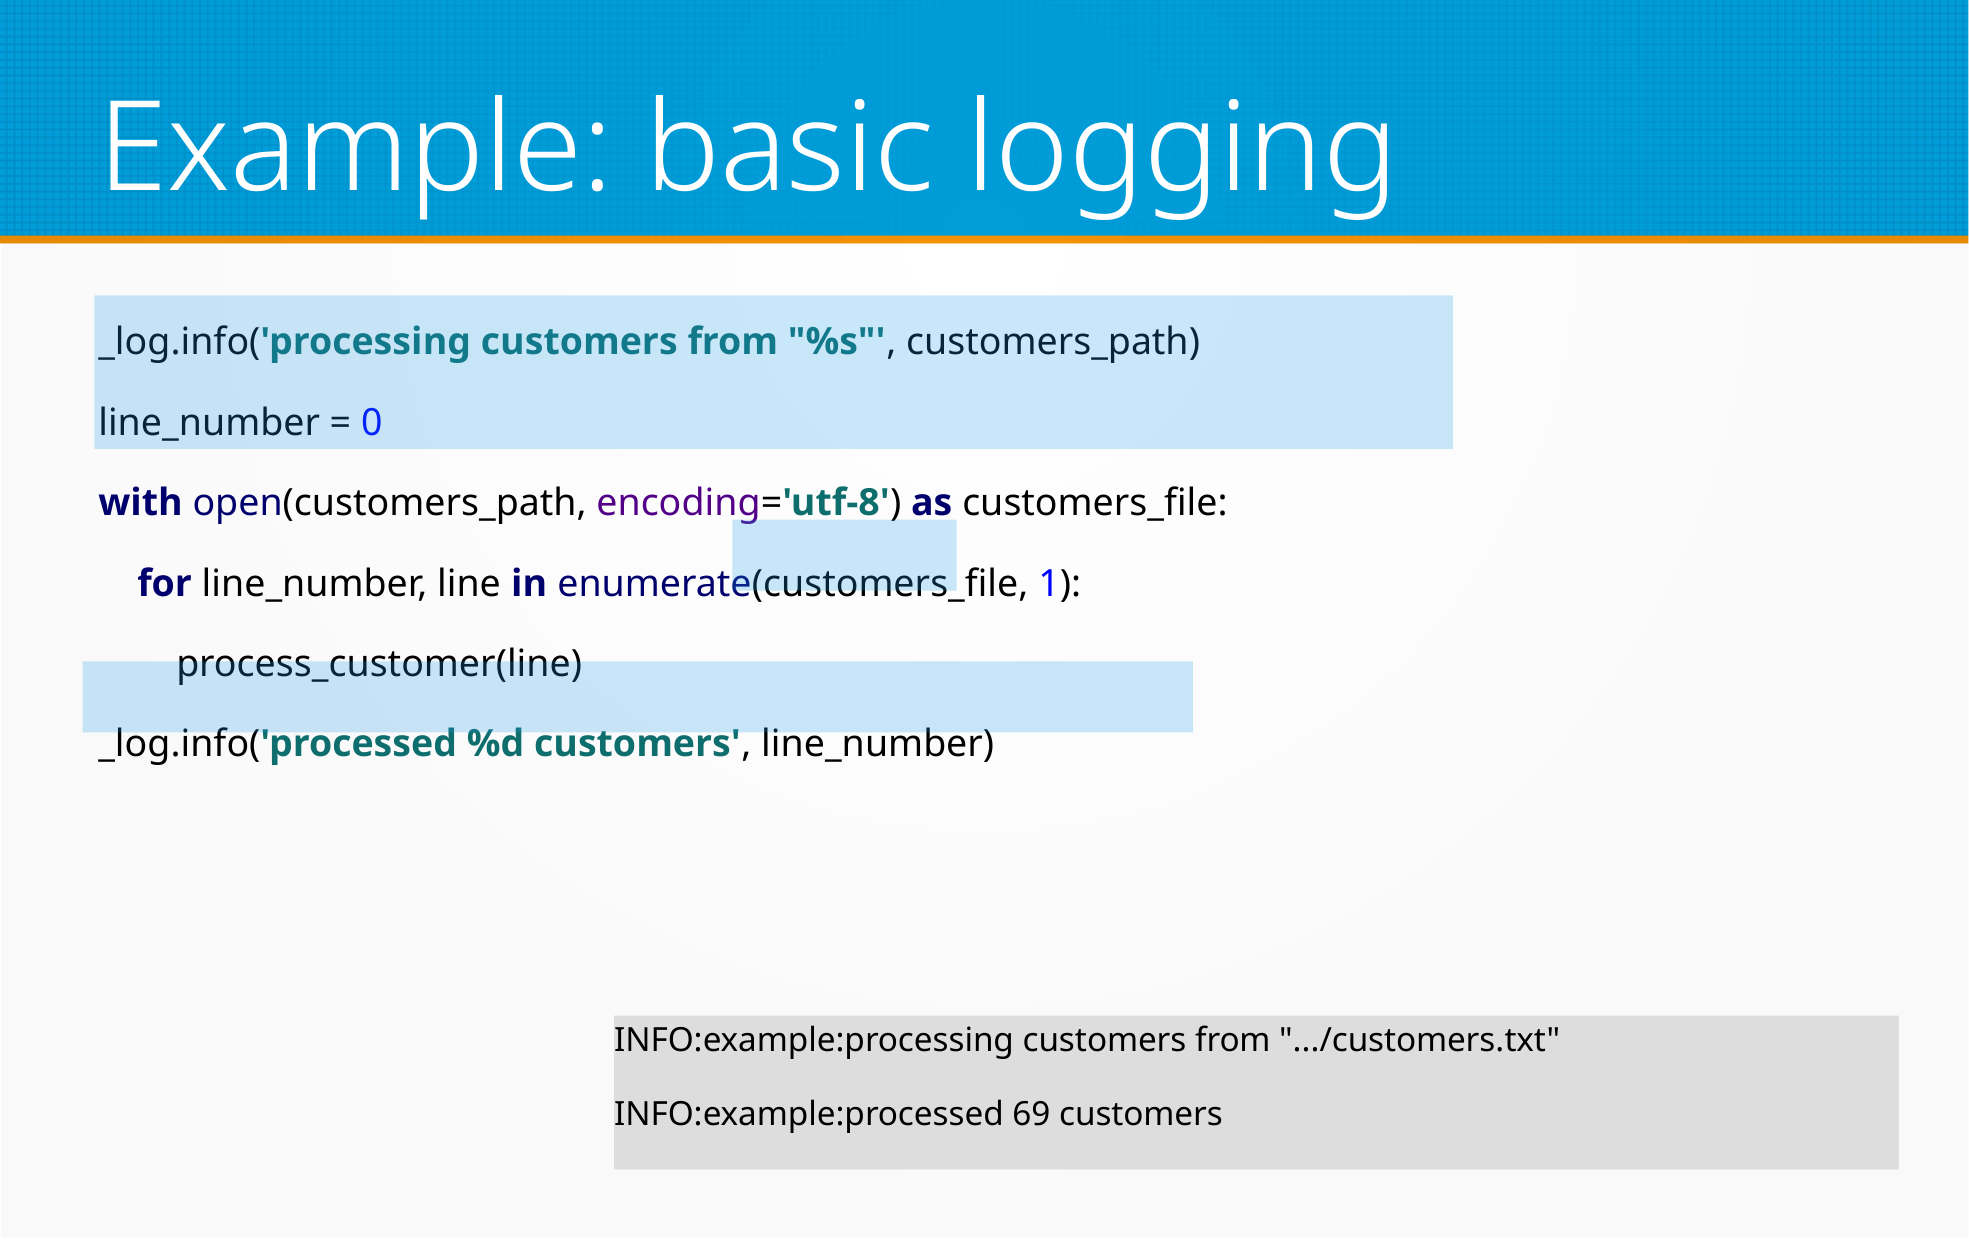

# Example: basic logging
_log.info('processing customers from "%s"', customers_path)
line_number = 0
with open(customers_path, encoding='utf-8') as customers_file:
 for line_number, line in enumerate(customers_file, 1):
 process_customer(line)
_log.info('processed %d customers', line_number)
INFO:example:processing customers from ".../customers.txt"
INFO:example:processed 69 customers